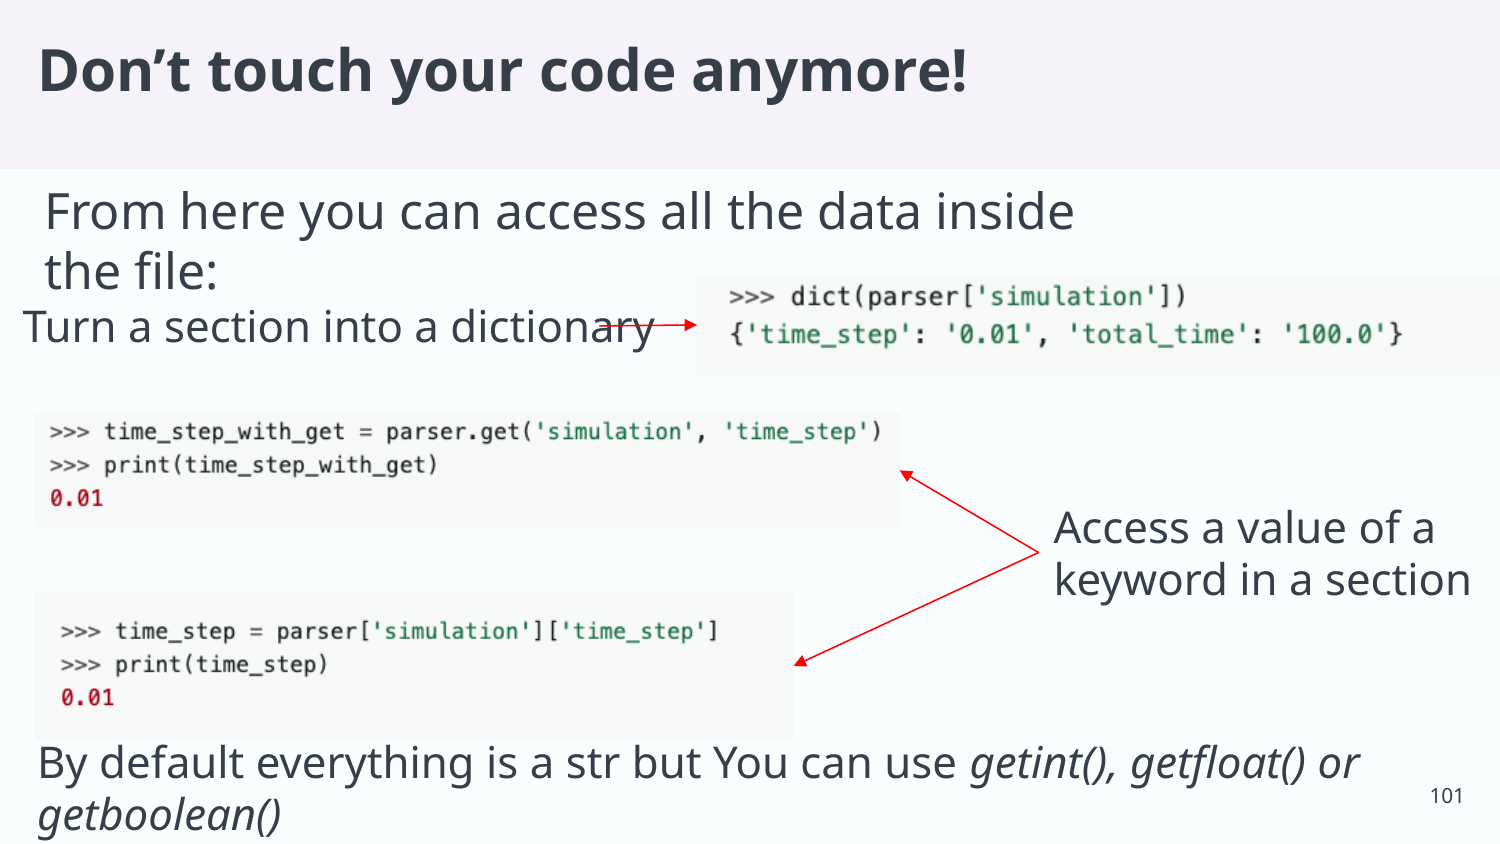

# Don’t touch your code anymore!
From here you can access all the data inside the file:
Turn a section into a dictionary
Access a value of a keyword in a section
By default everything is a str but You can use getint(), getfloat() or getboolean()